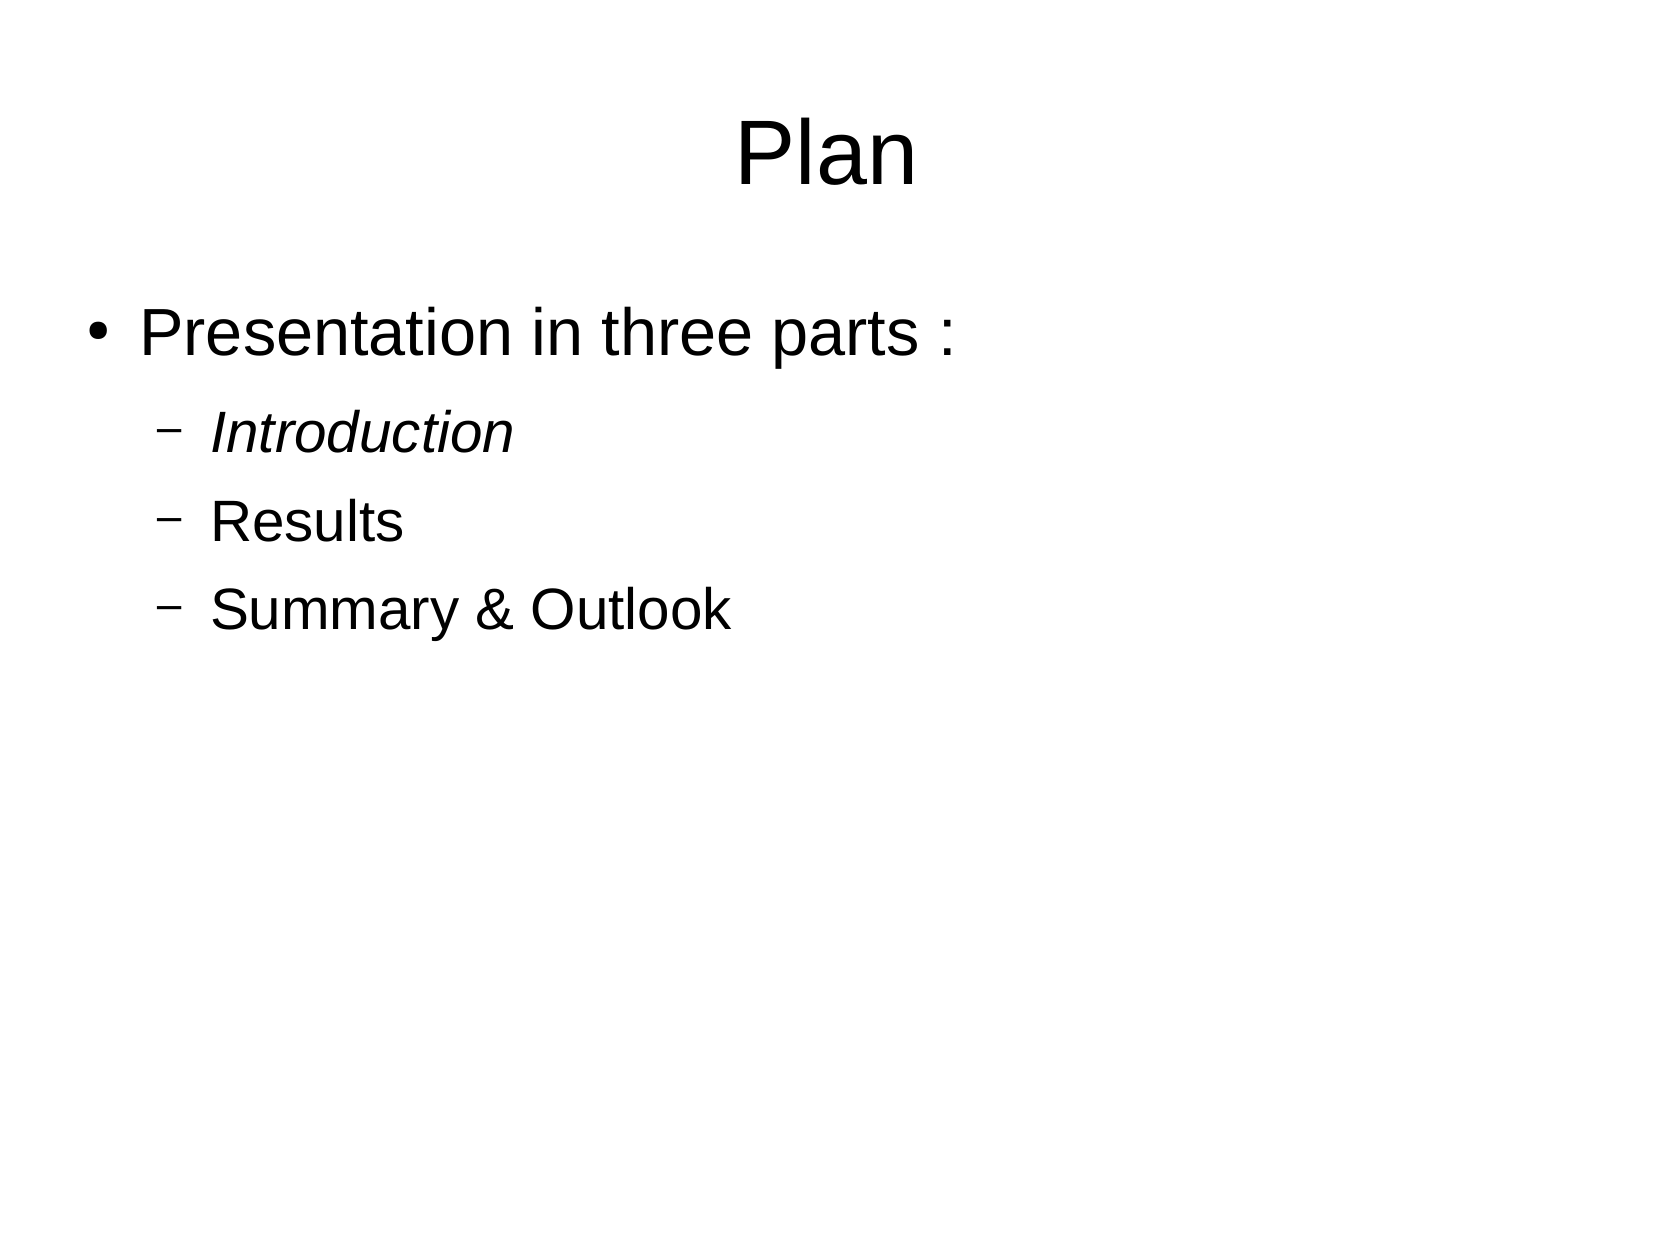

# Plan
Presentation in three parts :
Introduction
Results
Summary & Outlook